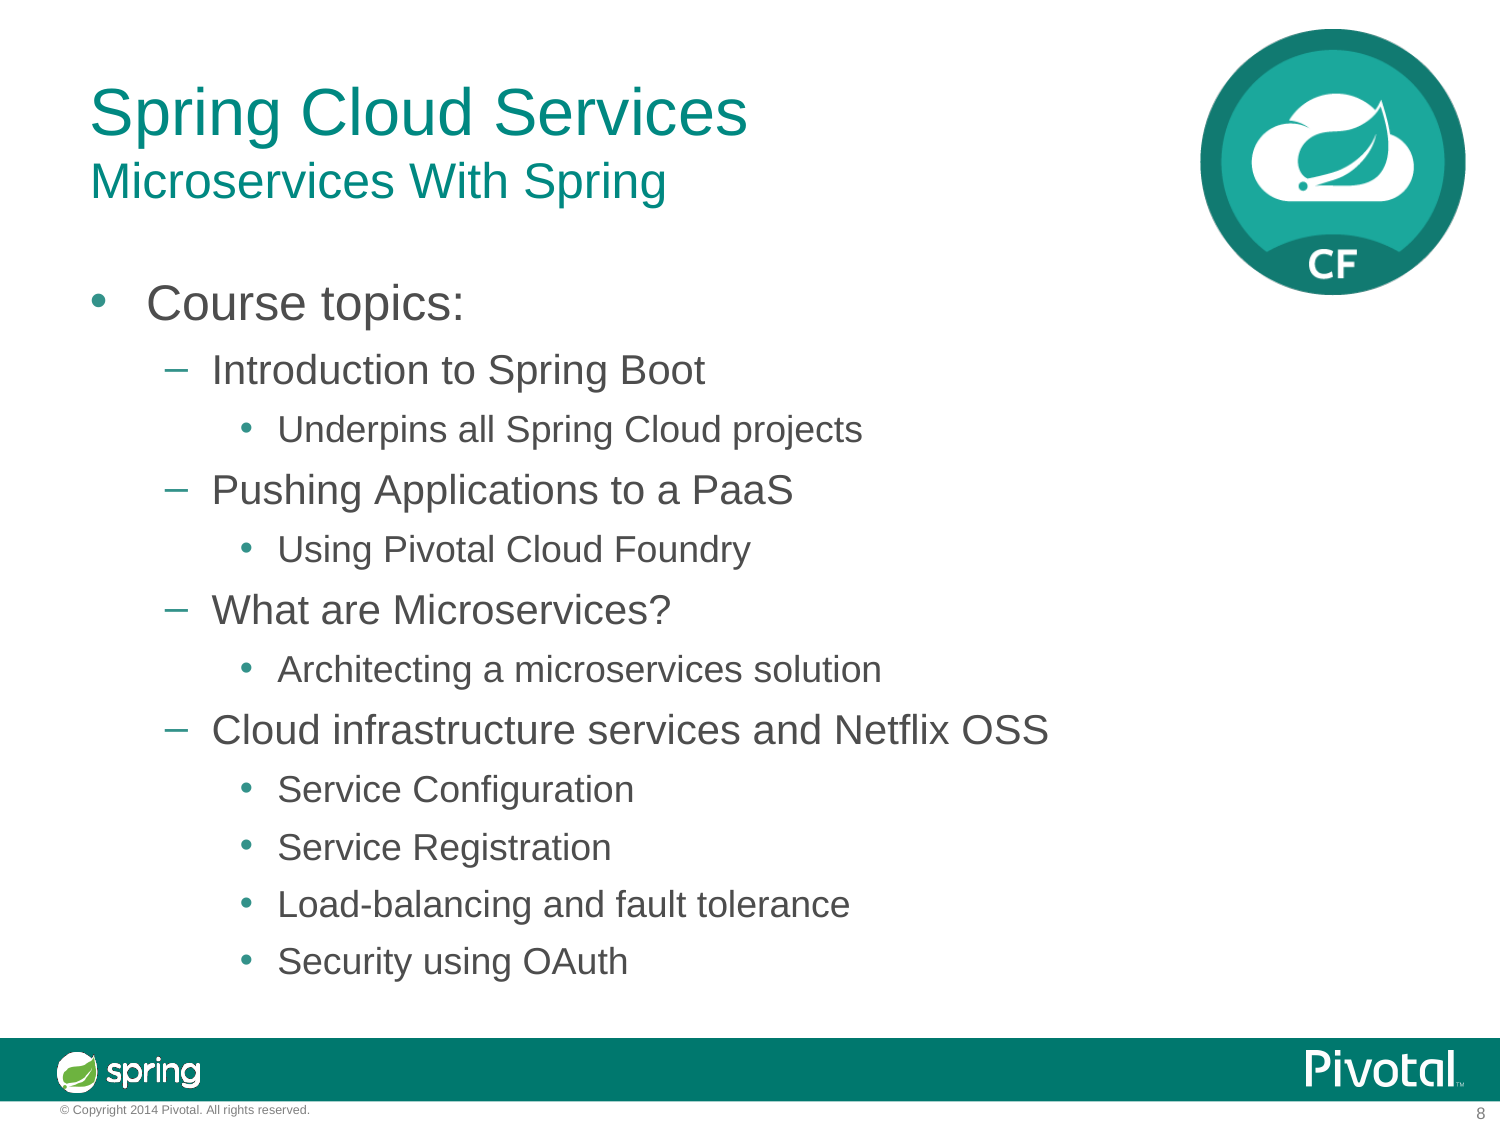

# Spring Cloud Services Microservices With Spring
Course topics:
Introduction to Spring Boot
Underpins all Spring Cloud projects
Pushing Applications to a PaaS
Using Pivotal Cloud Foundry
What are Microservices?
Architecting a microservices solution
Cloud infrastructure services and Netflix OSS
Service Configuration
Service Registration
Load-balancing and fault tolerance
Security using OAuth